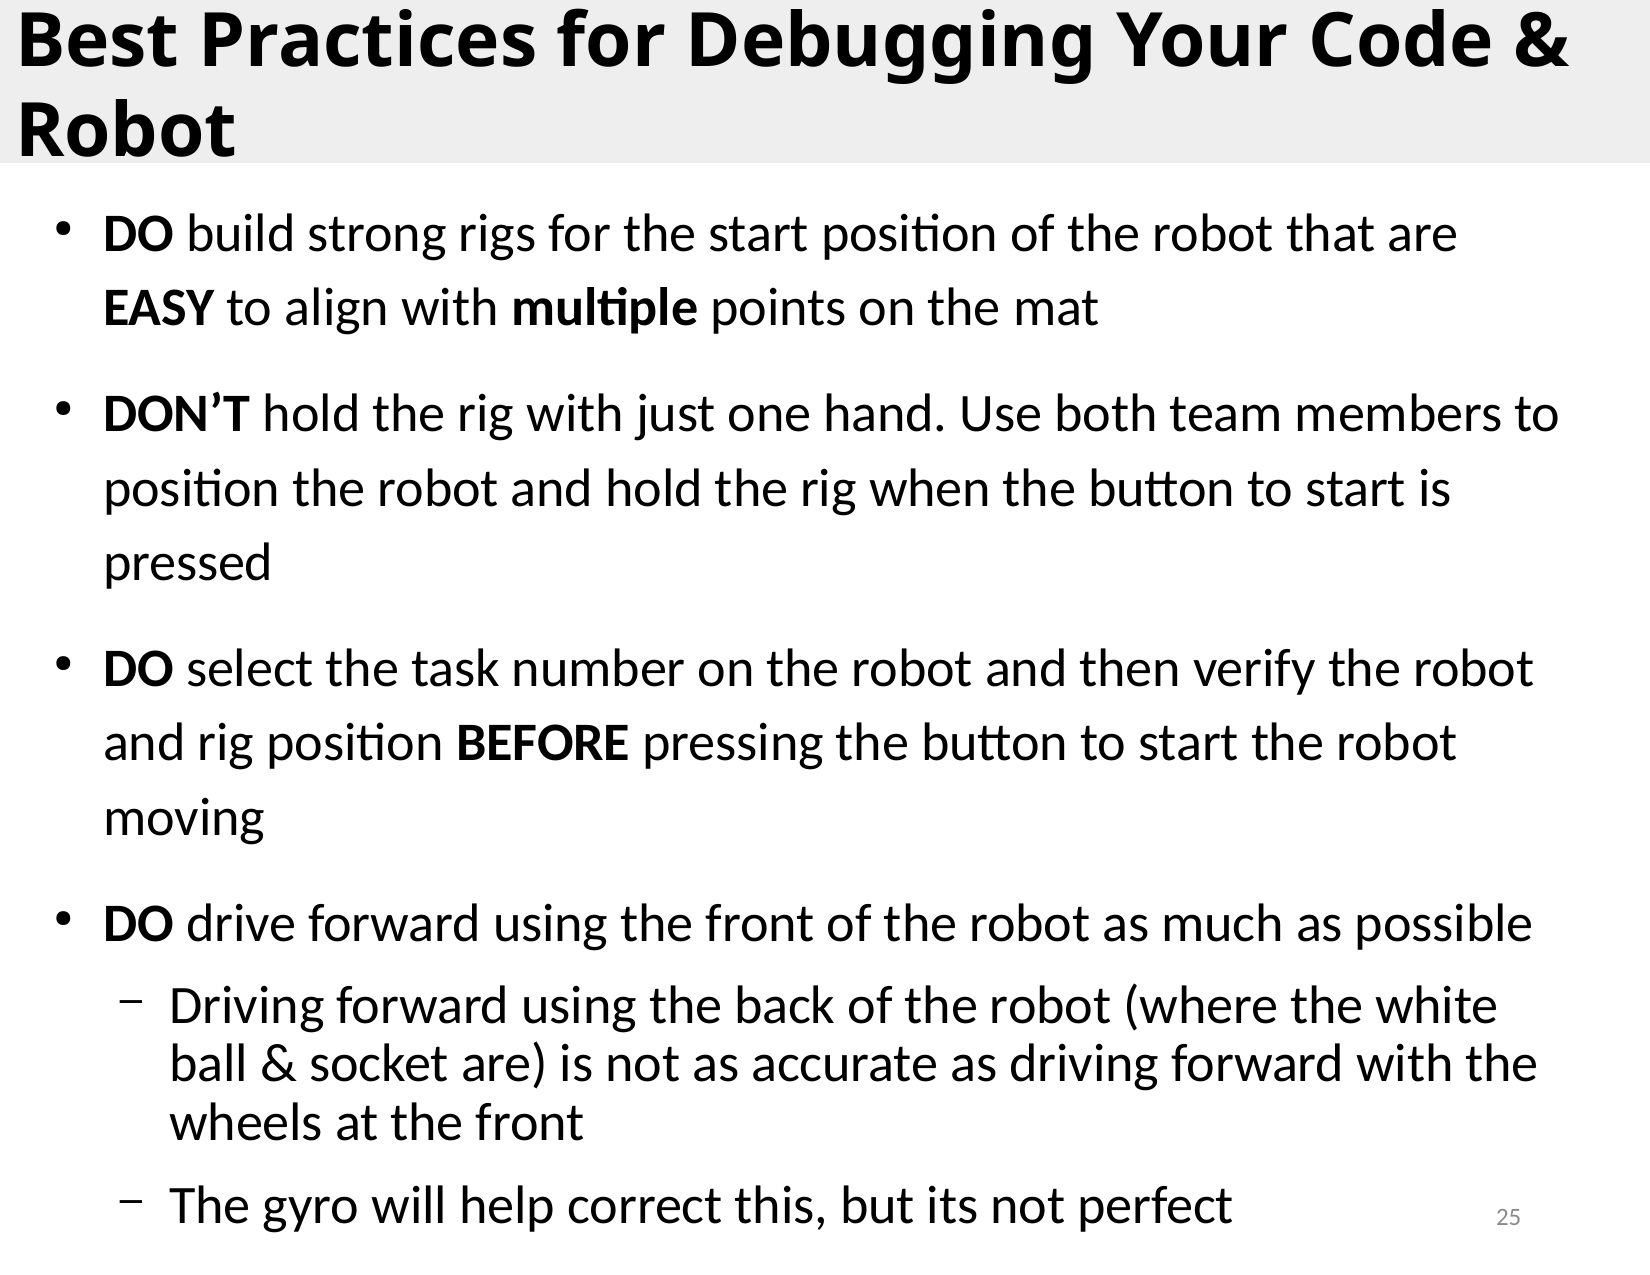

Best Practices for Debugging Your Code & Robot
# DO build strong rigs for the start position of the robot that are EASY to align with multiple points on the mat
DON’T hold the rig with just one hand. Use both team members to position the robot and hold the rig when the button to start is pressed
DO select the task number on the robot and then verify the robot and rig position BEFORE pressing the button to start the robot moving
DO drive forward using the front of the robot as much as possible
Driving forward using the back of the robot (where the white ball & socket are) is not as accurate as driving forward with the wheels at the front
The gyro will help correct this, but its not perfect
25